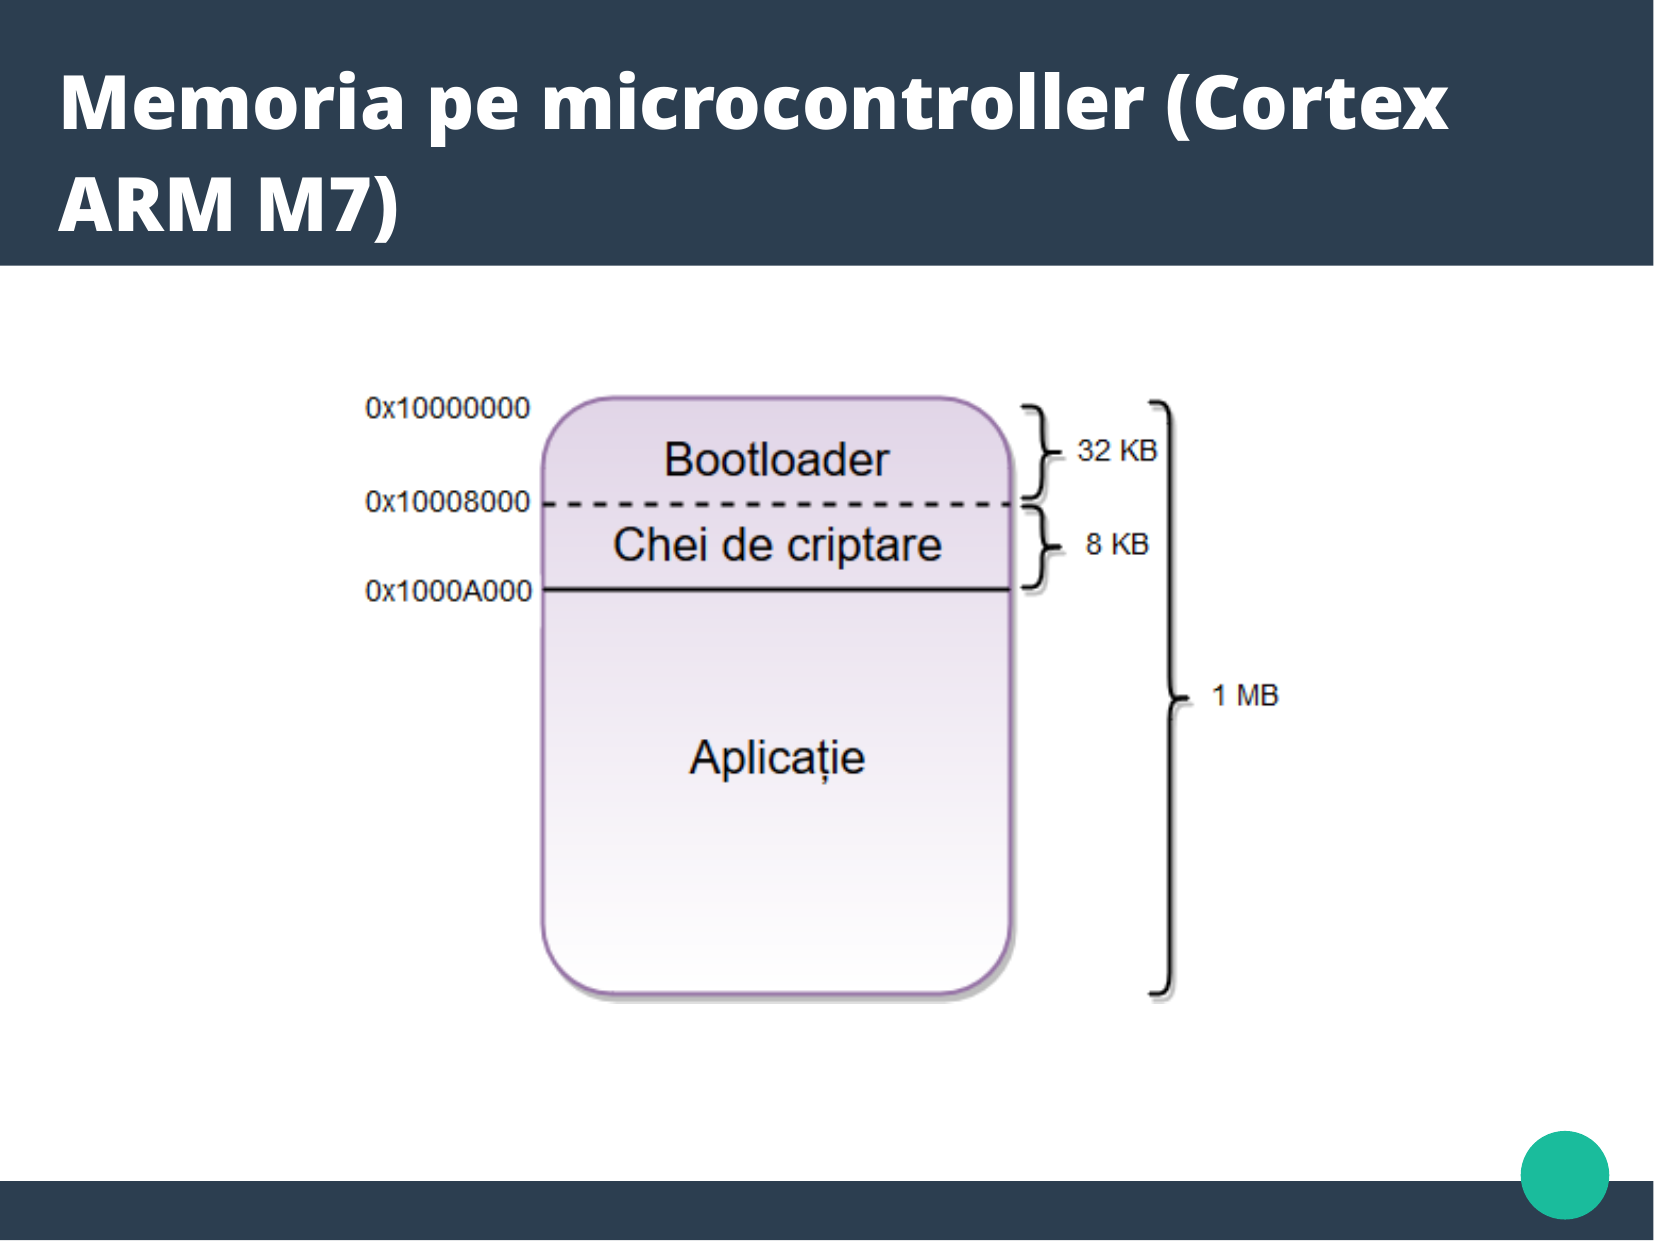

# Memoria pe microcontroller (Cortex ARM M7)